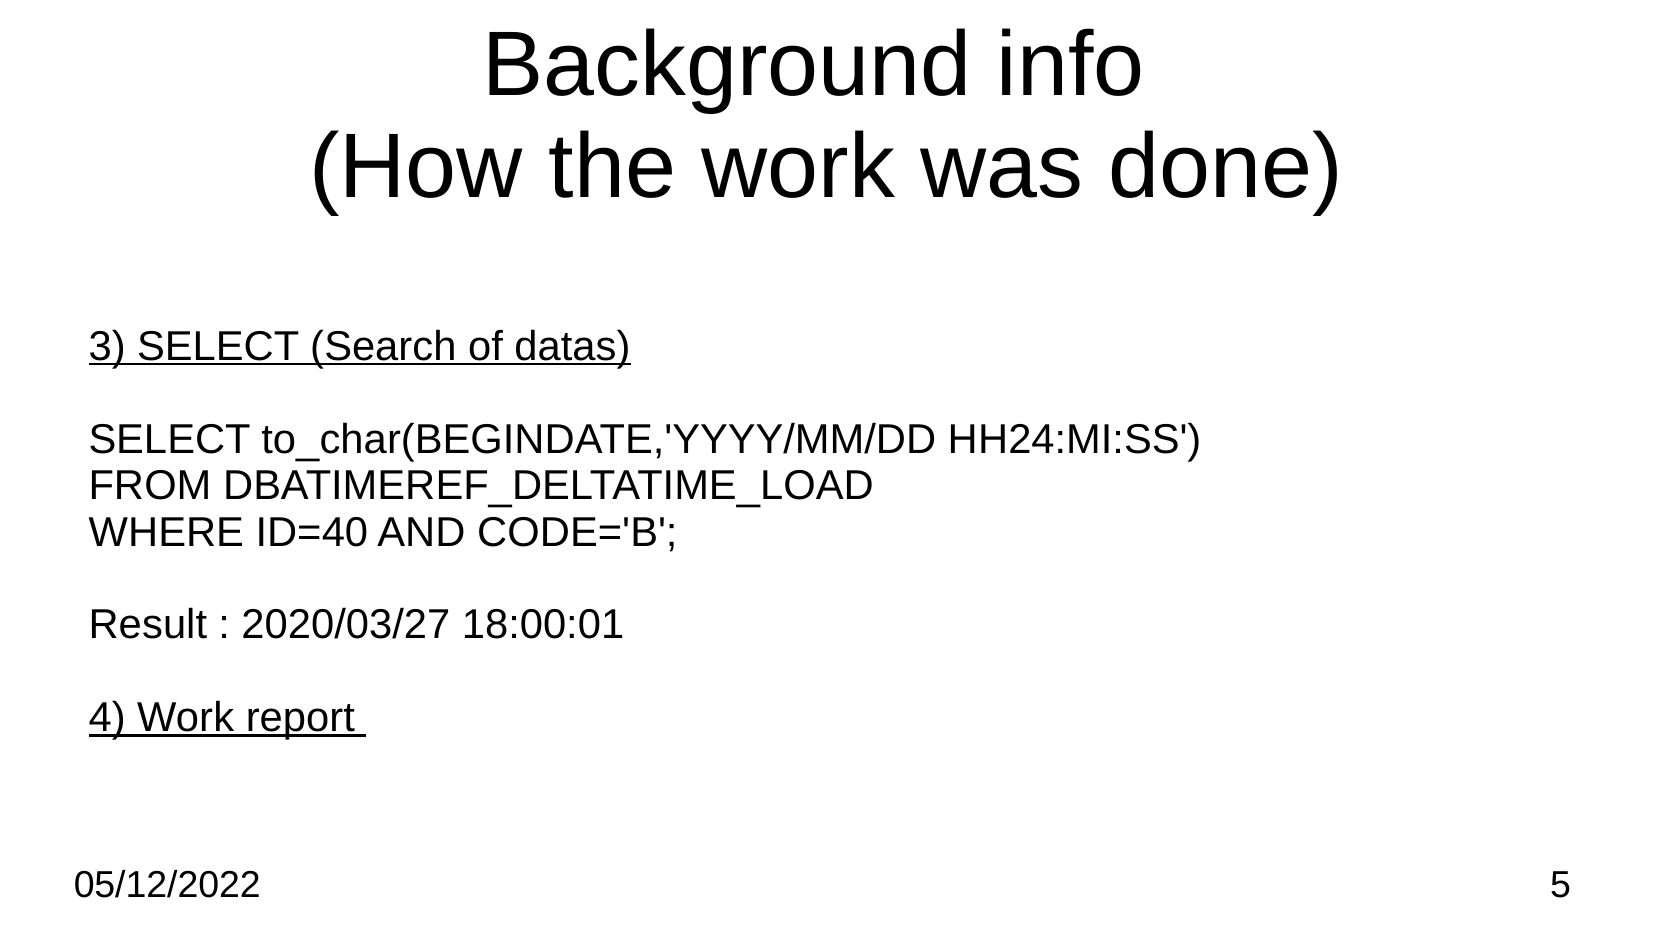

# Background info (How the work was done)
3) SELECT (Search of datas)
SELECT to_char(BEGINDATE,'YYYY/MM/DD HH24:MI:SS')
FROM DBATIMEREF_DELTATIME_LOAD
WHERE ID=40 AND CODE='B';
Result : 2020/03/27 18:00:01
4) Work report
05/12/2022
5